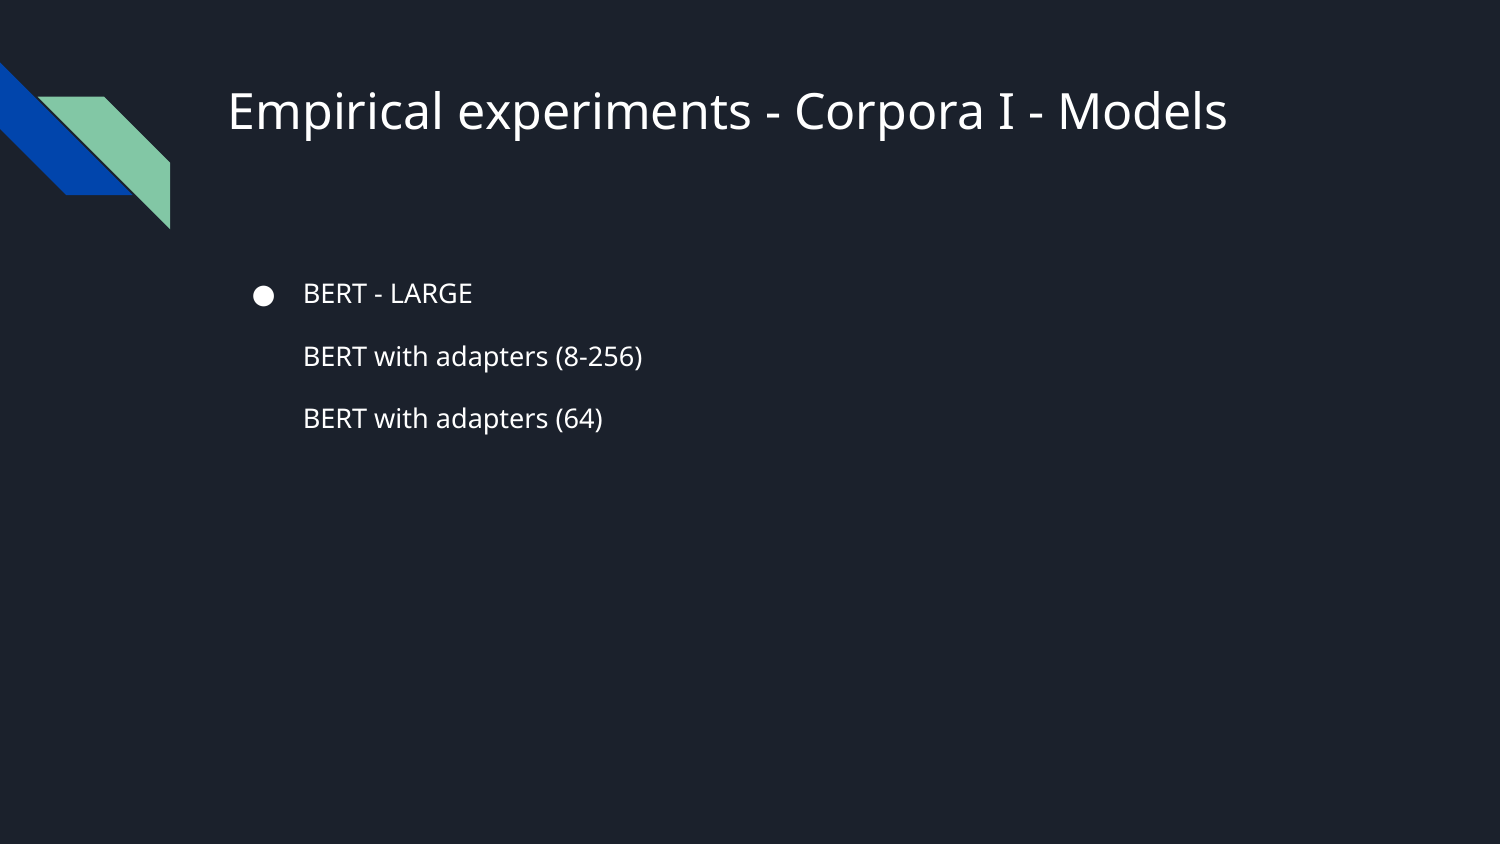

# Empirical experiments - Corpora I - Models
BERT - LARGE
BERT with adapters (8-256)
BERT with adapters (64)